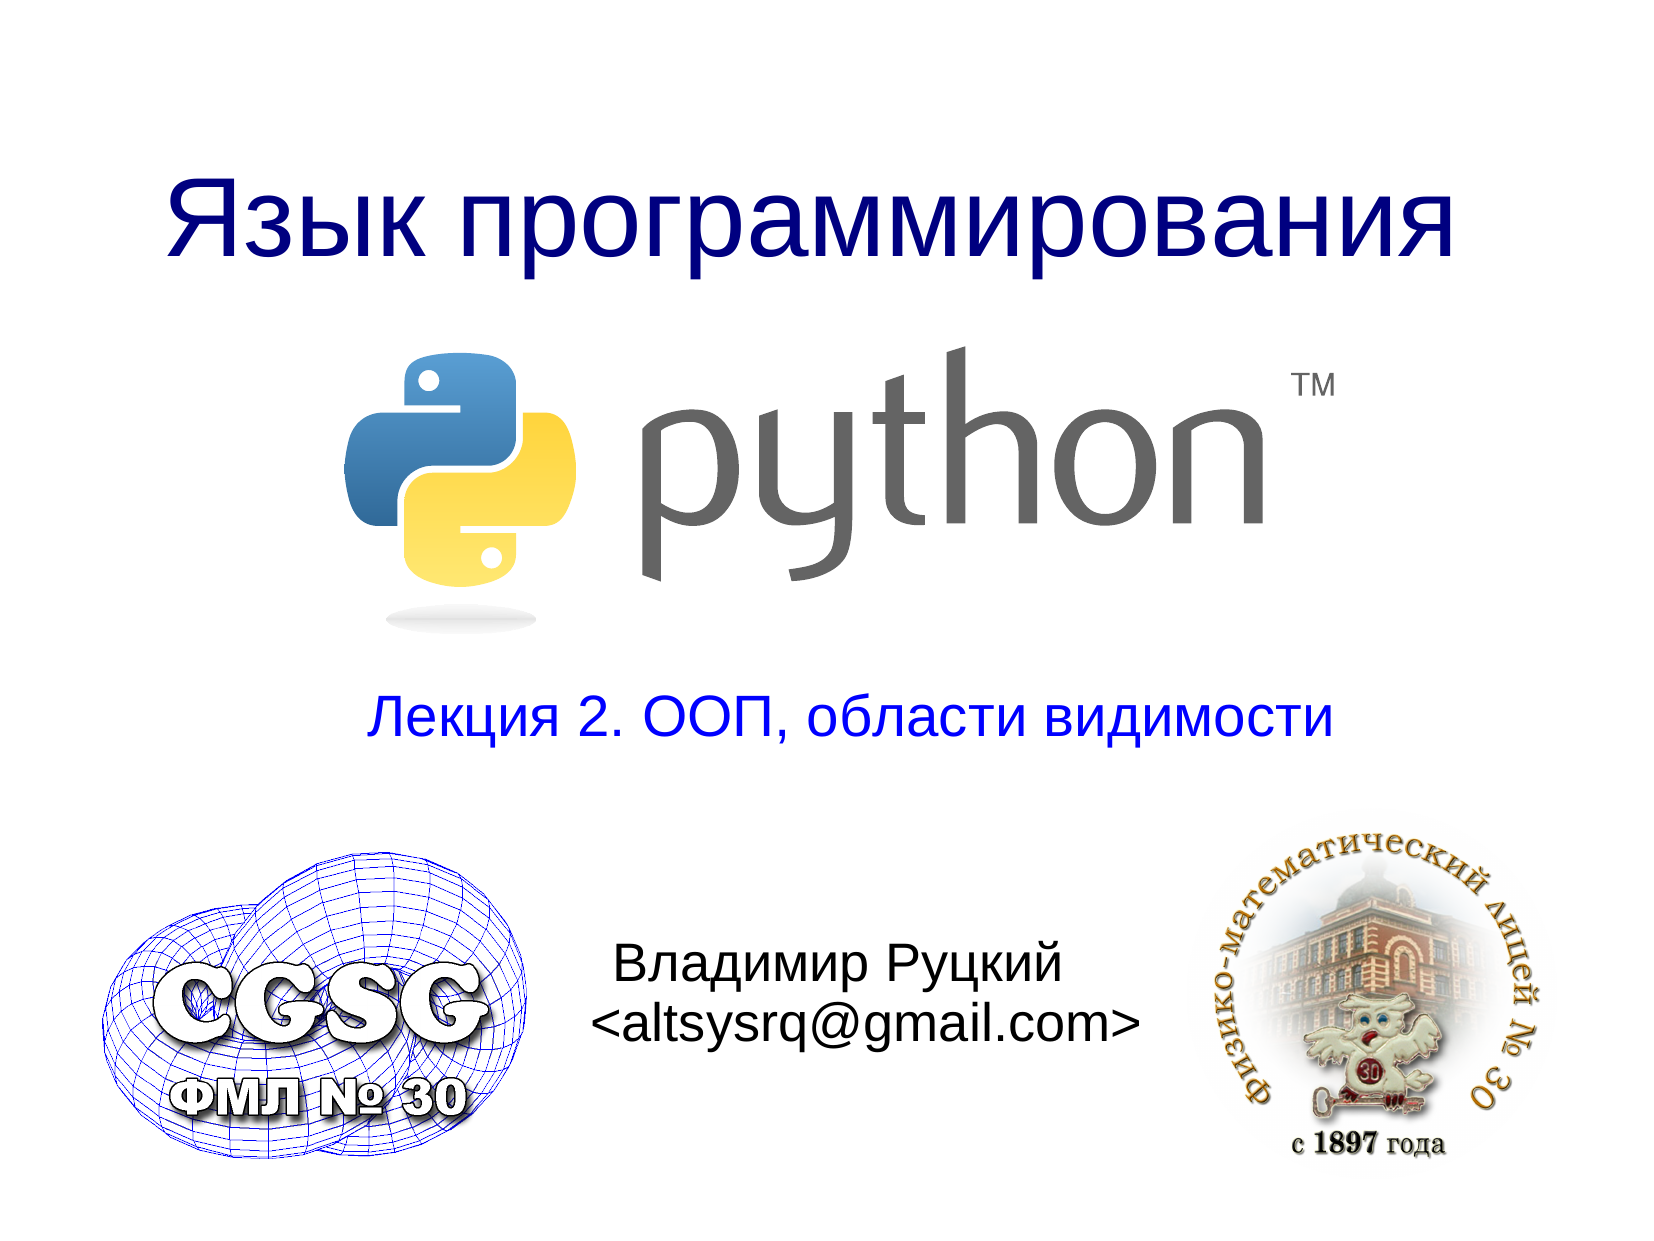

# Язык программирования
Лекция 2. ООП, области видимости
Владимир Руцкий
<altsysrq@gmail.com>